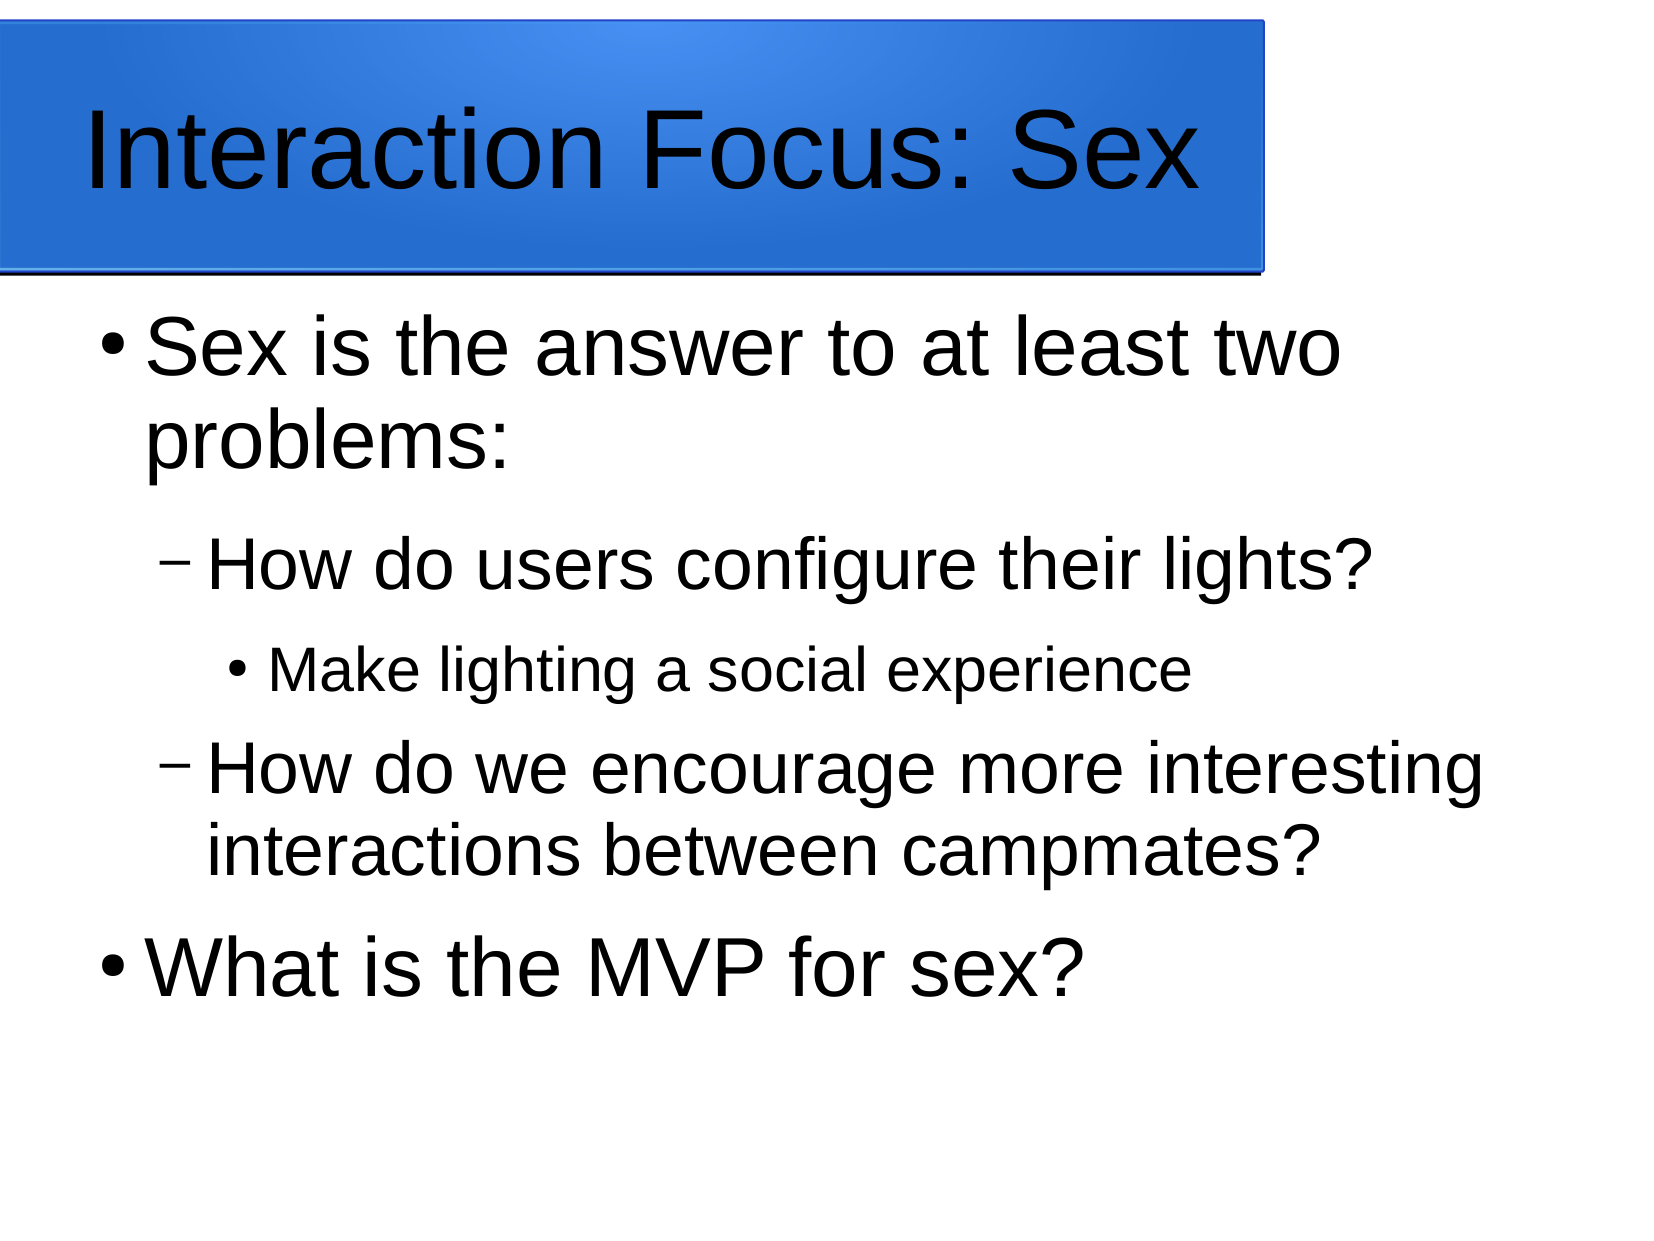

# Interaction Focus: Sex
Sex is the answer to at least two problems:
How do users configure their lights?
Make lighting a social experience
How do we encourage more interesting interactions between campmates?
What is the MVP for sex?